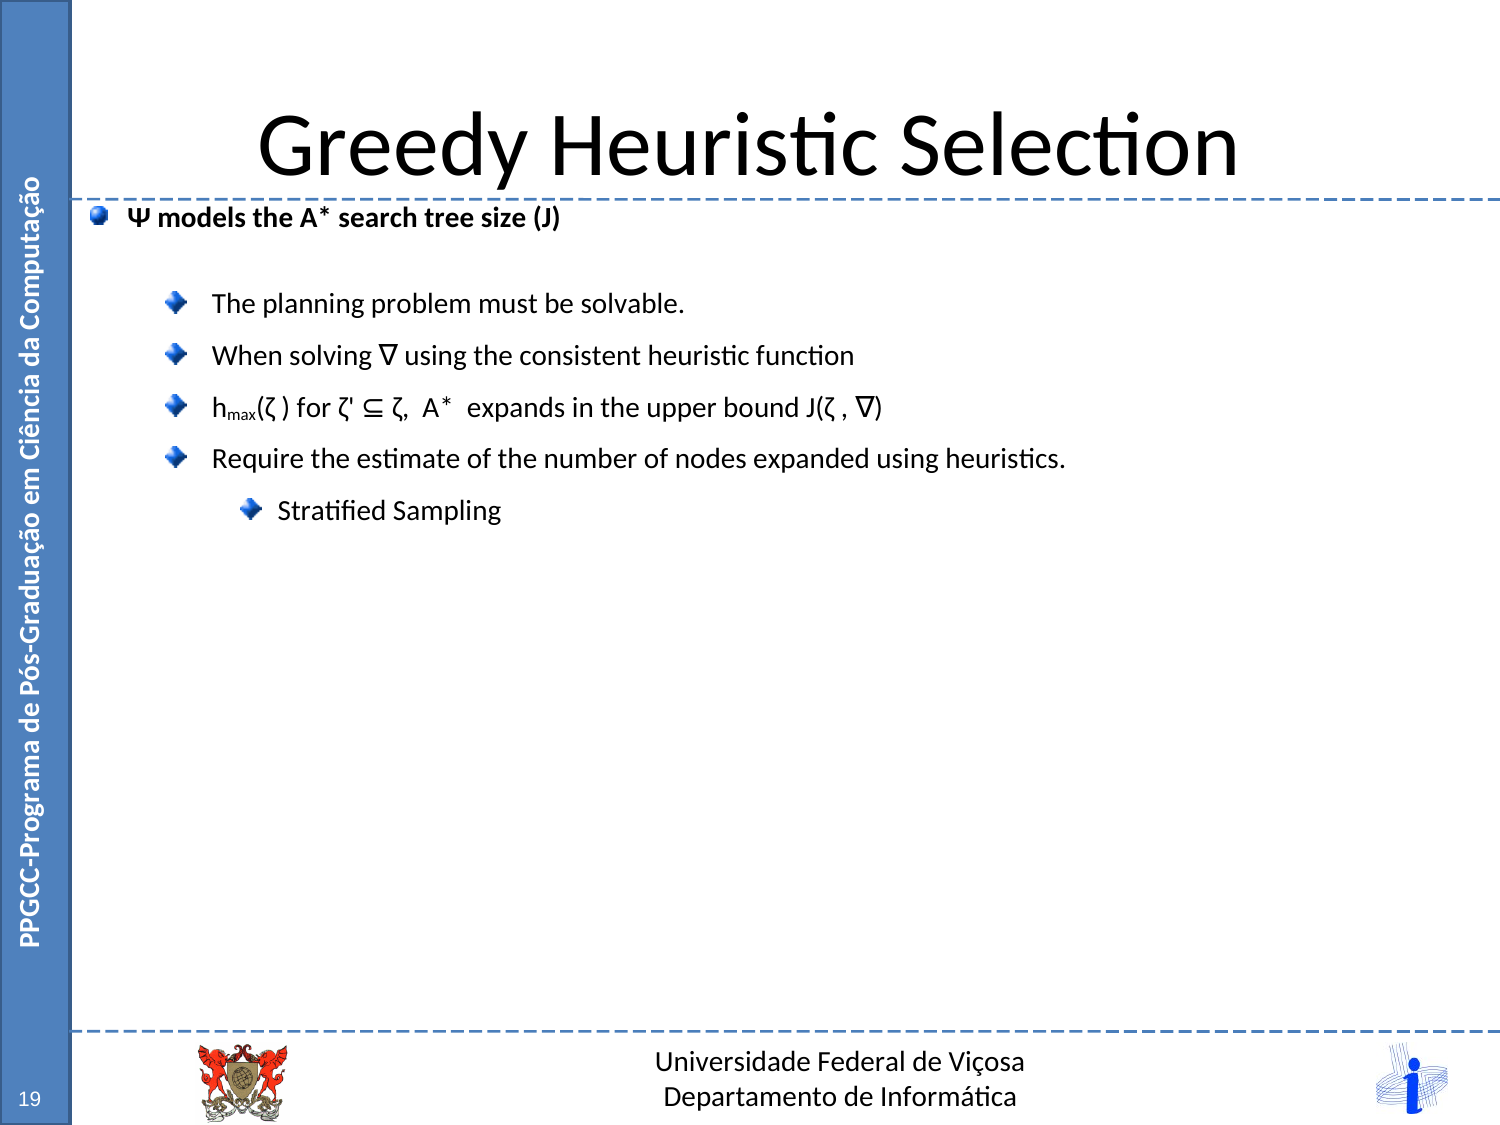

Greedy Heuristic Selection
 Ψ models the A* search tree size (J)
The planning problem must be solvable.
When solving ∇ using the consistent heuristic function
hmax(ζ ) for ζ' ⊆ ζ, A* expands in the upper bound J(ζ , ∇)
Require the estimate of the number of nodes expanded using heuristics.
Stratified Sampling
PPGCC-Programa de Pós-Graduação em Ciência da Computação
Universidade Federal de Viçosa
Departamento de Informática
19